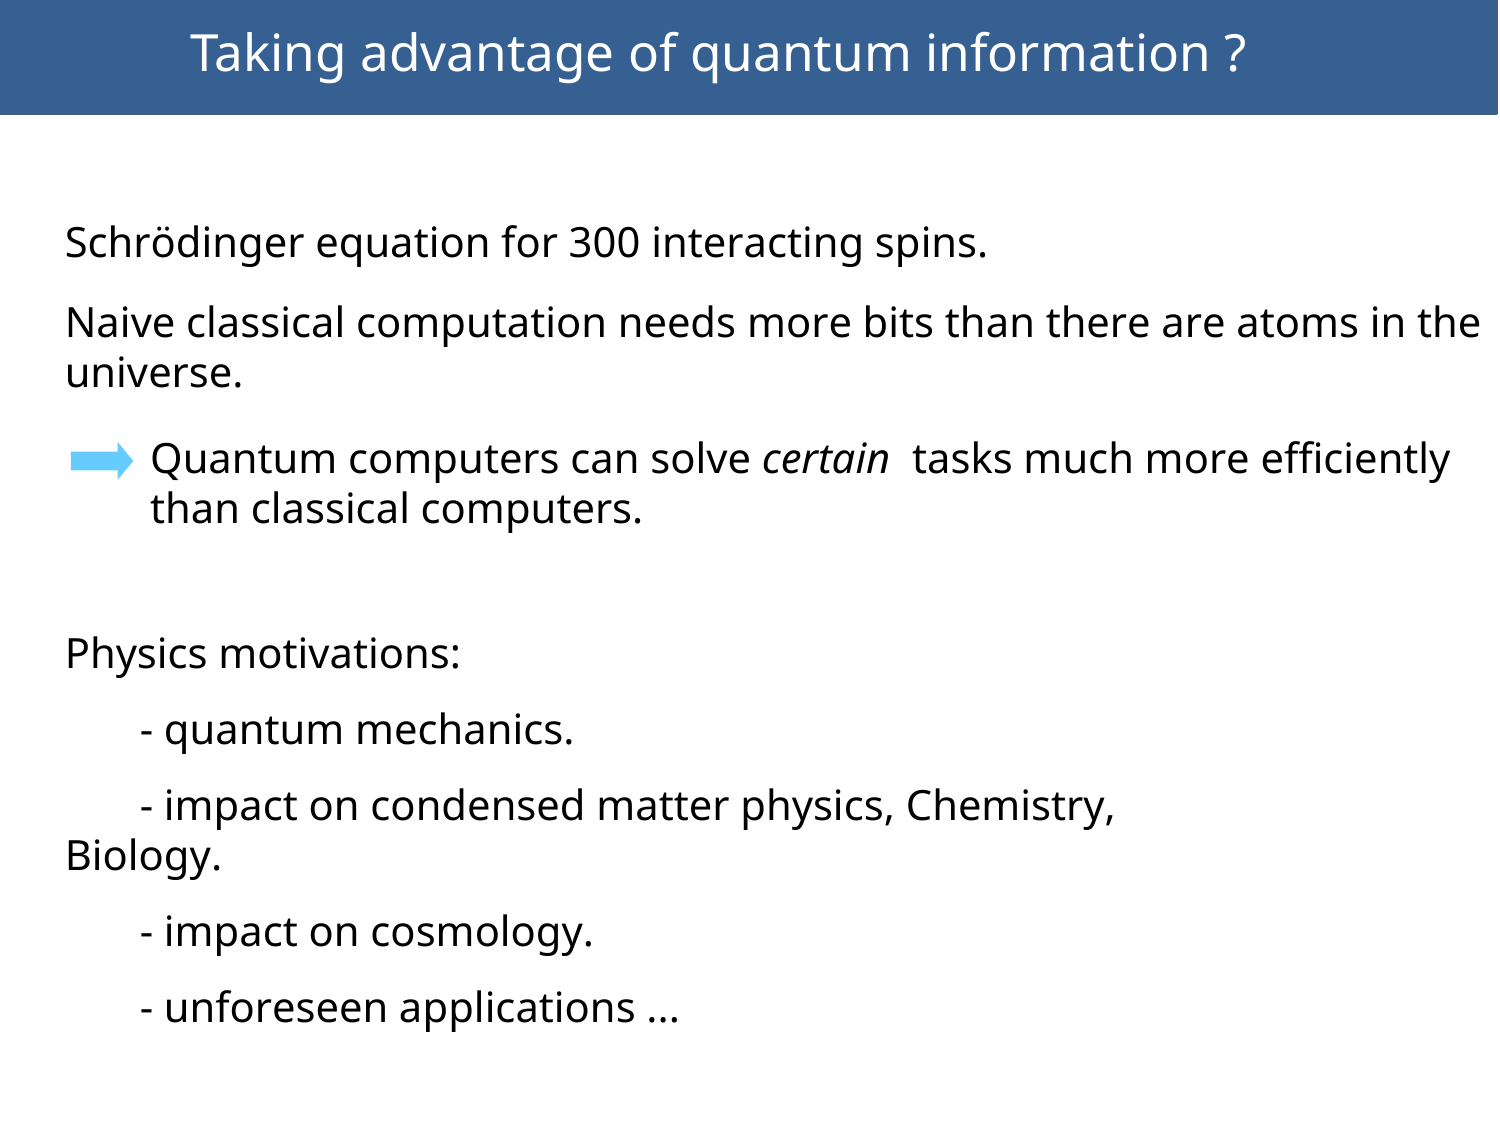

# Taking advantage of quantum information ?
Schrödinger equation for 300 interacting spins.
Naive classical computation needs more bits than there are atoms in the universe.
Quantum computers can solve certain tasks much more efficiently
than classical computers.
Physics motivations:
	- quantum mechanics.
	- impact on condensed matter physics, Chemistry, Biology.
	- impact on cosmology.
	- unforeseen applications ...